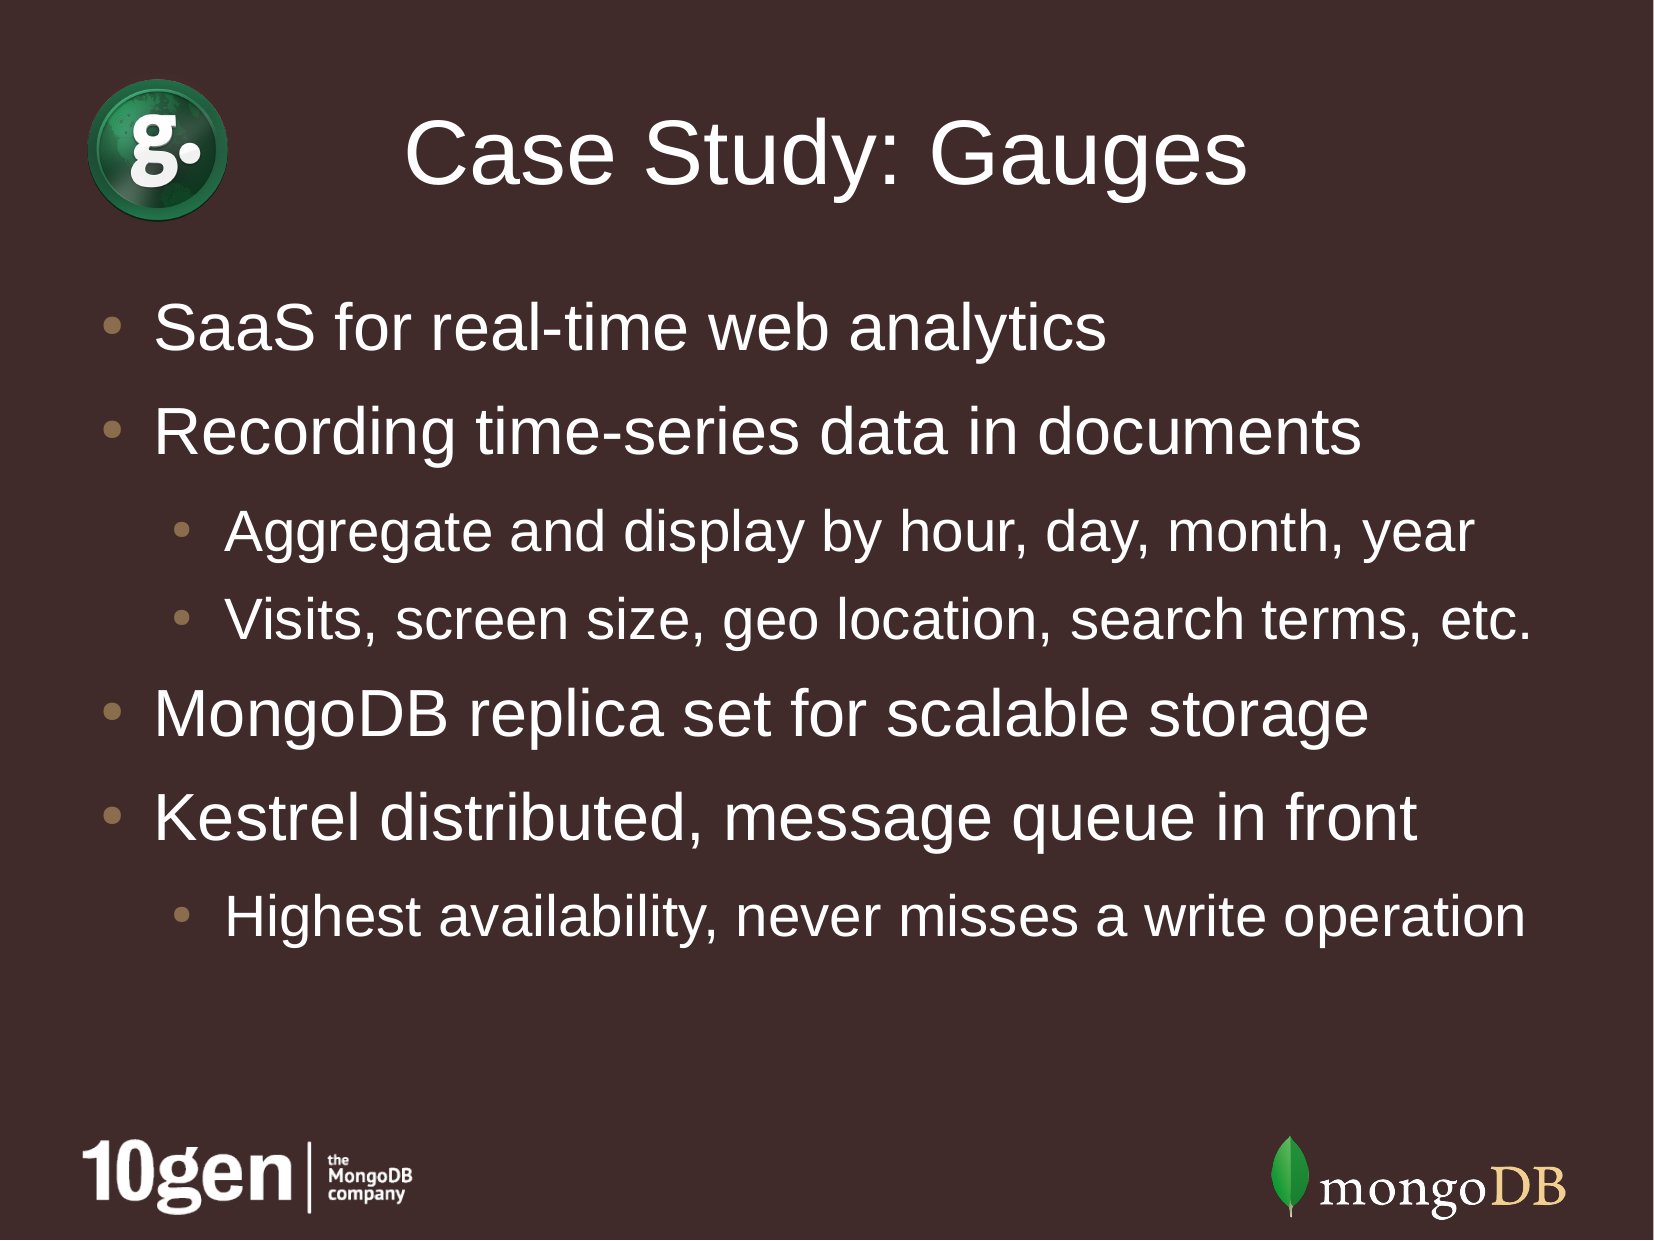

# Case Study: Gauges
SaaS for real-time web analytics
Recording time-series data in documents
Aggregate and display by hour, day, month, year
Visits, screen size, geo location, search terms, etc.
MongoDB replica set for scalable storage
Kestrel distributed, message queue in front
Highest availability, never misses a write operation